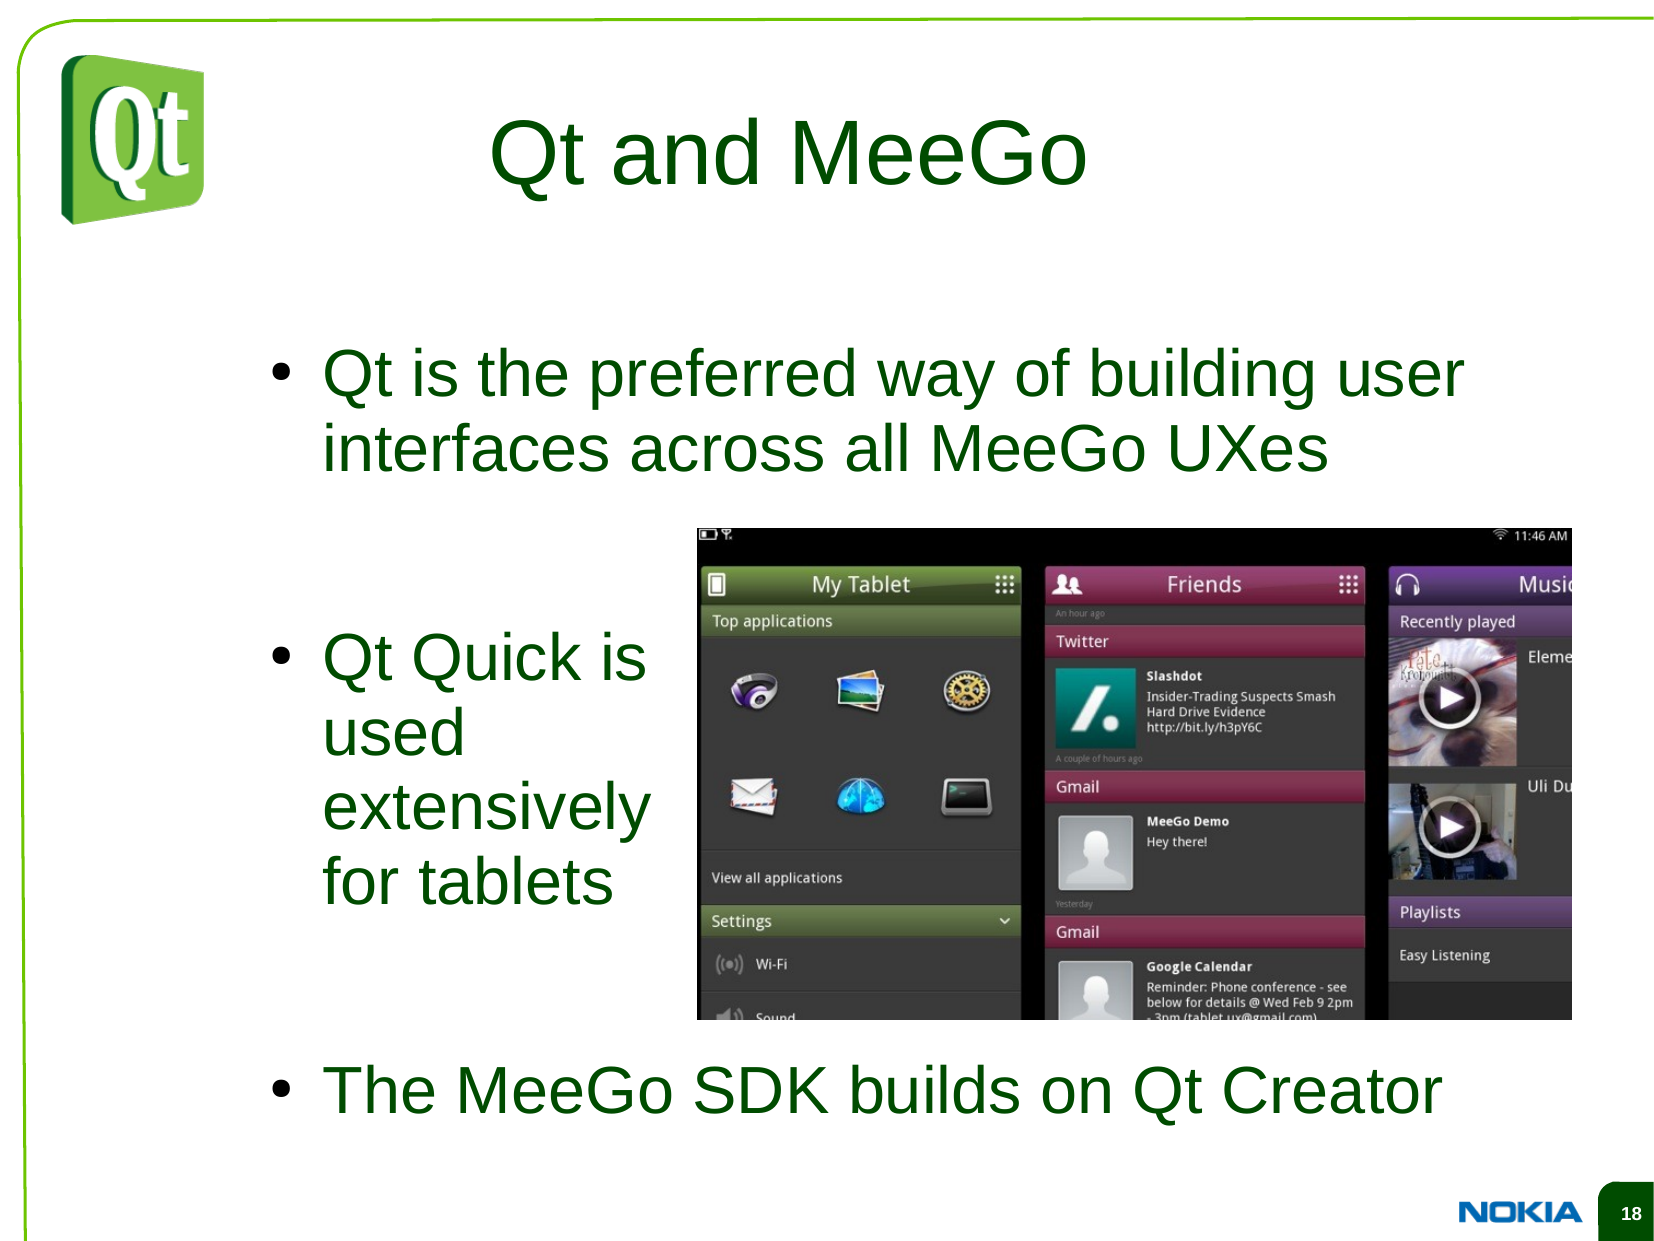

# Qt and MeeGo
Qt is the preferred way of building user interfaces across all MeeGo UXes
Qt Quick is
used
extensively
for tablets
The MeeGo SDK builds on Qt Creator